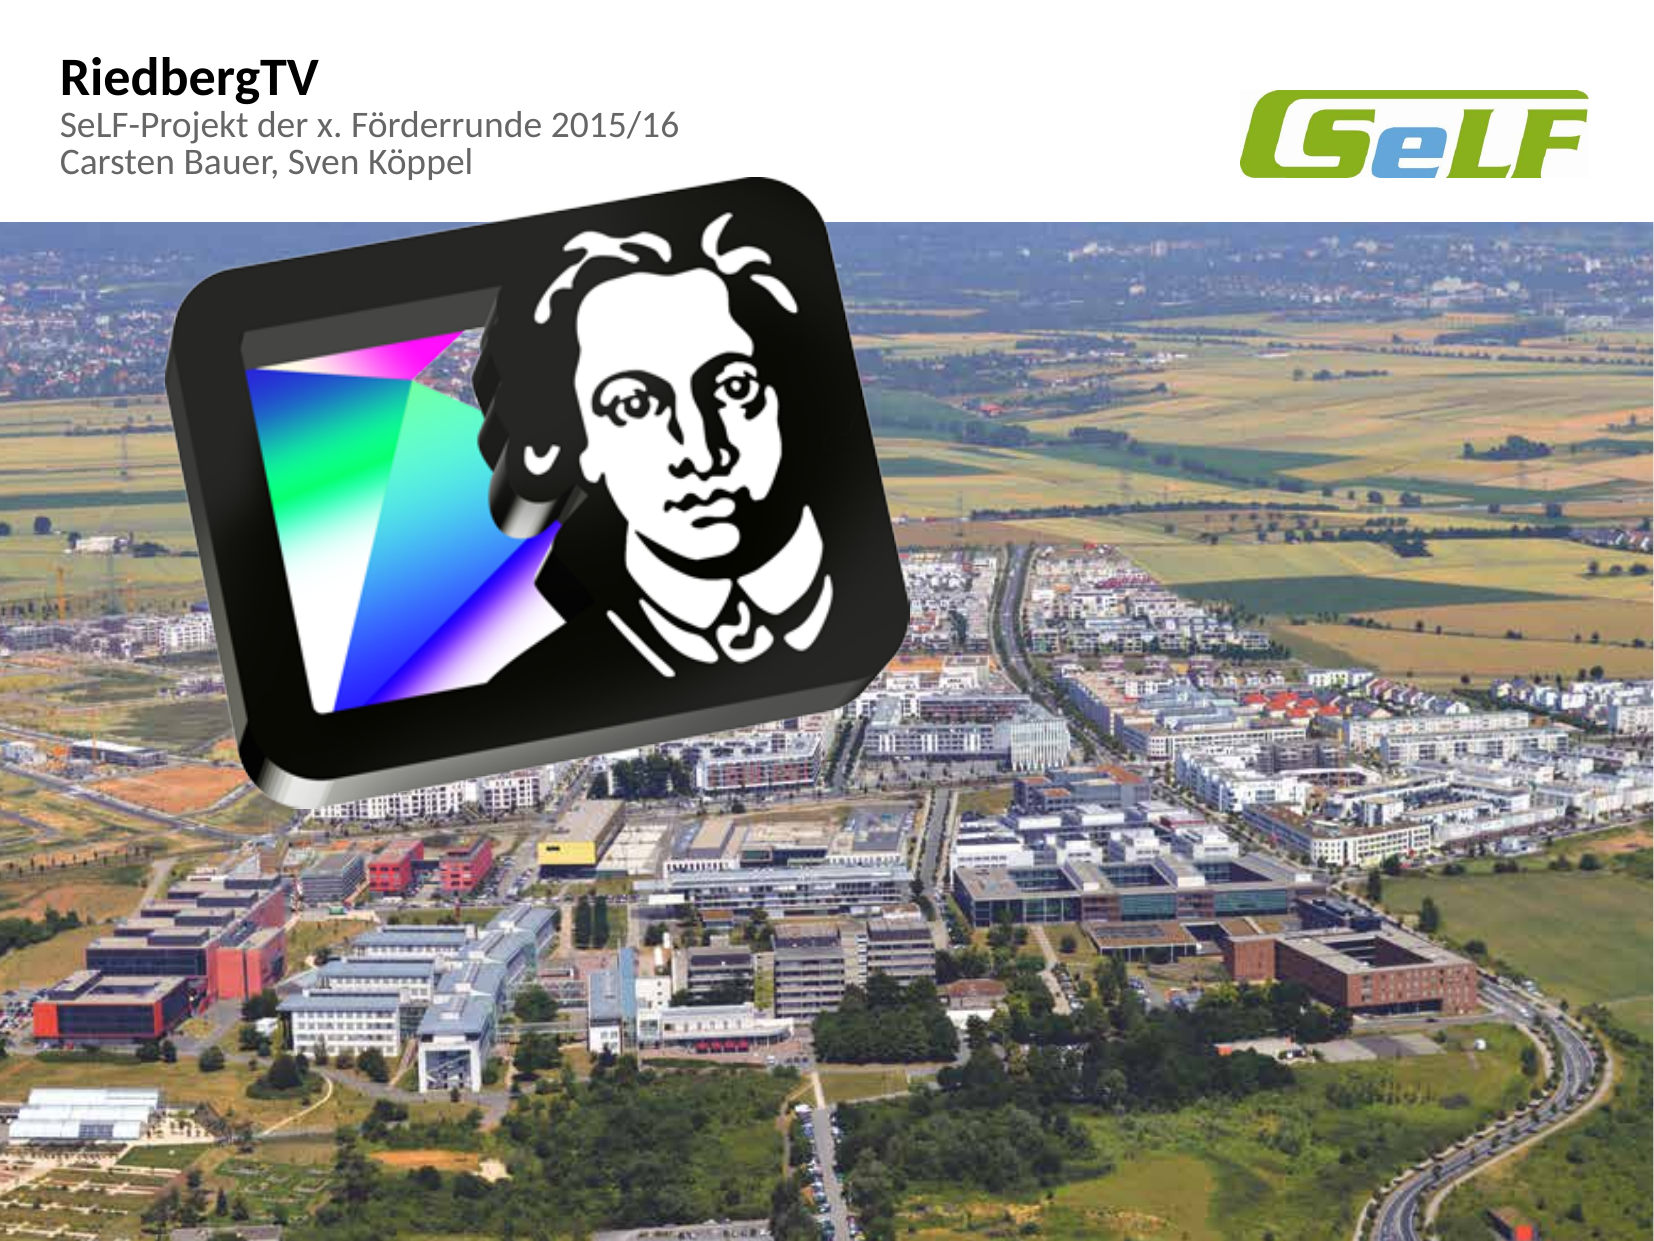

RiedbergTV
SeLF-Projekt der x. Förderrunde 2015/16
Carsten Bauer, Sven Köppel